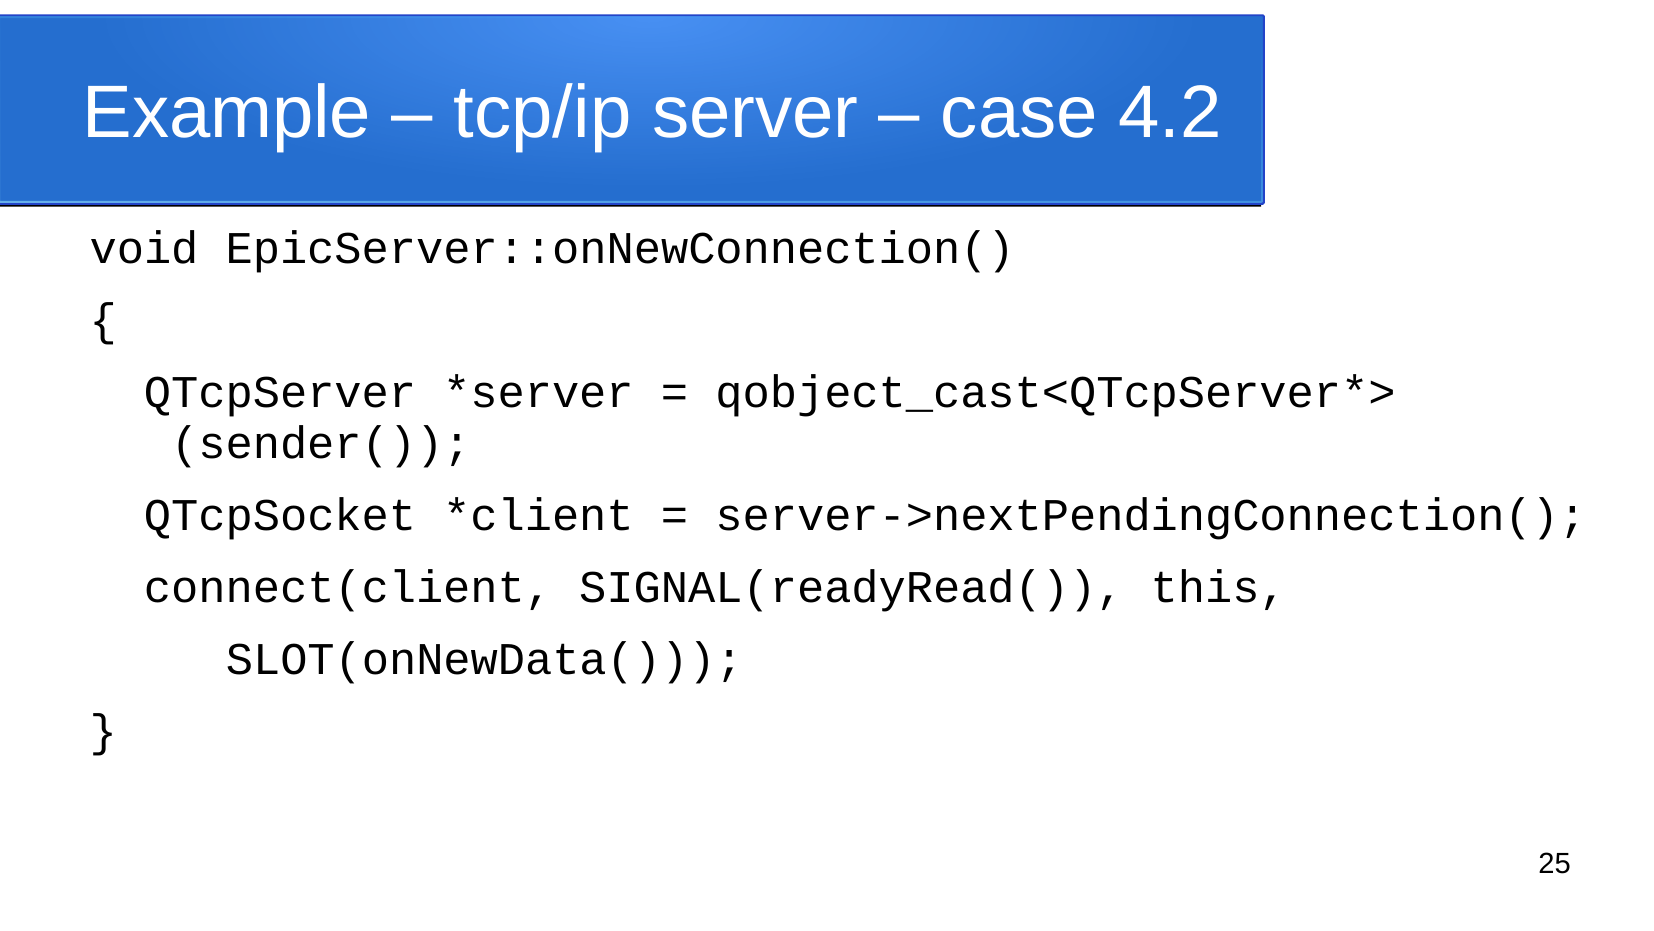

# Example – tcp/ip server – case 4.2
void EpicServer::onNewConnection()
{
 QTcpServer *server = qobject_cast<QTcpServer*> (sender());
 QTcpSocket *client = server->nextPendingConnection();
 connect(client, SIGNAL(readyRead()), this,
 SLOT(onNewData()));
}
25